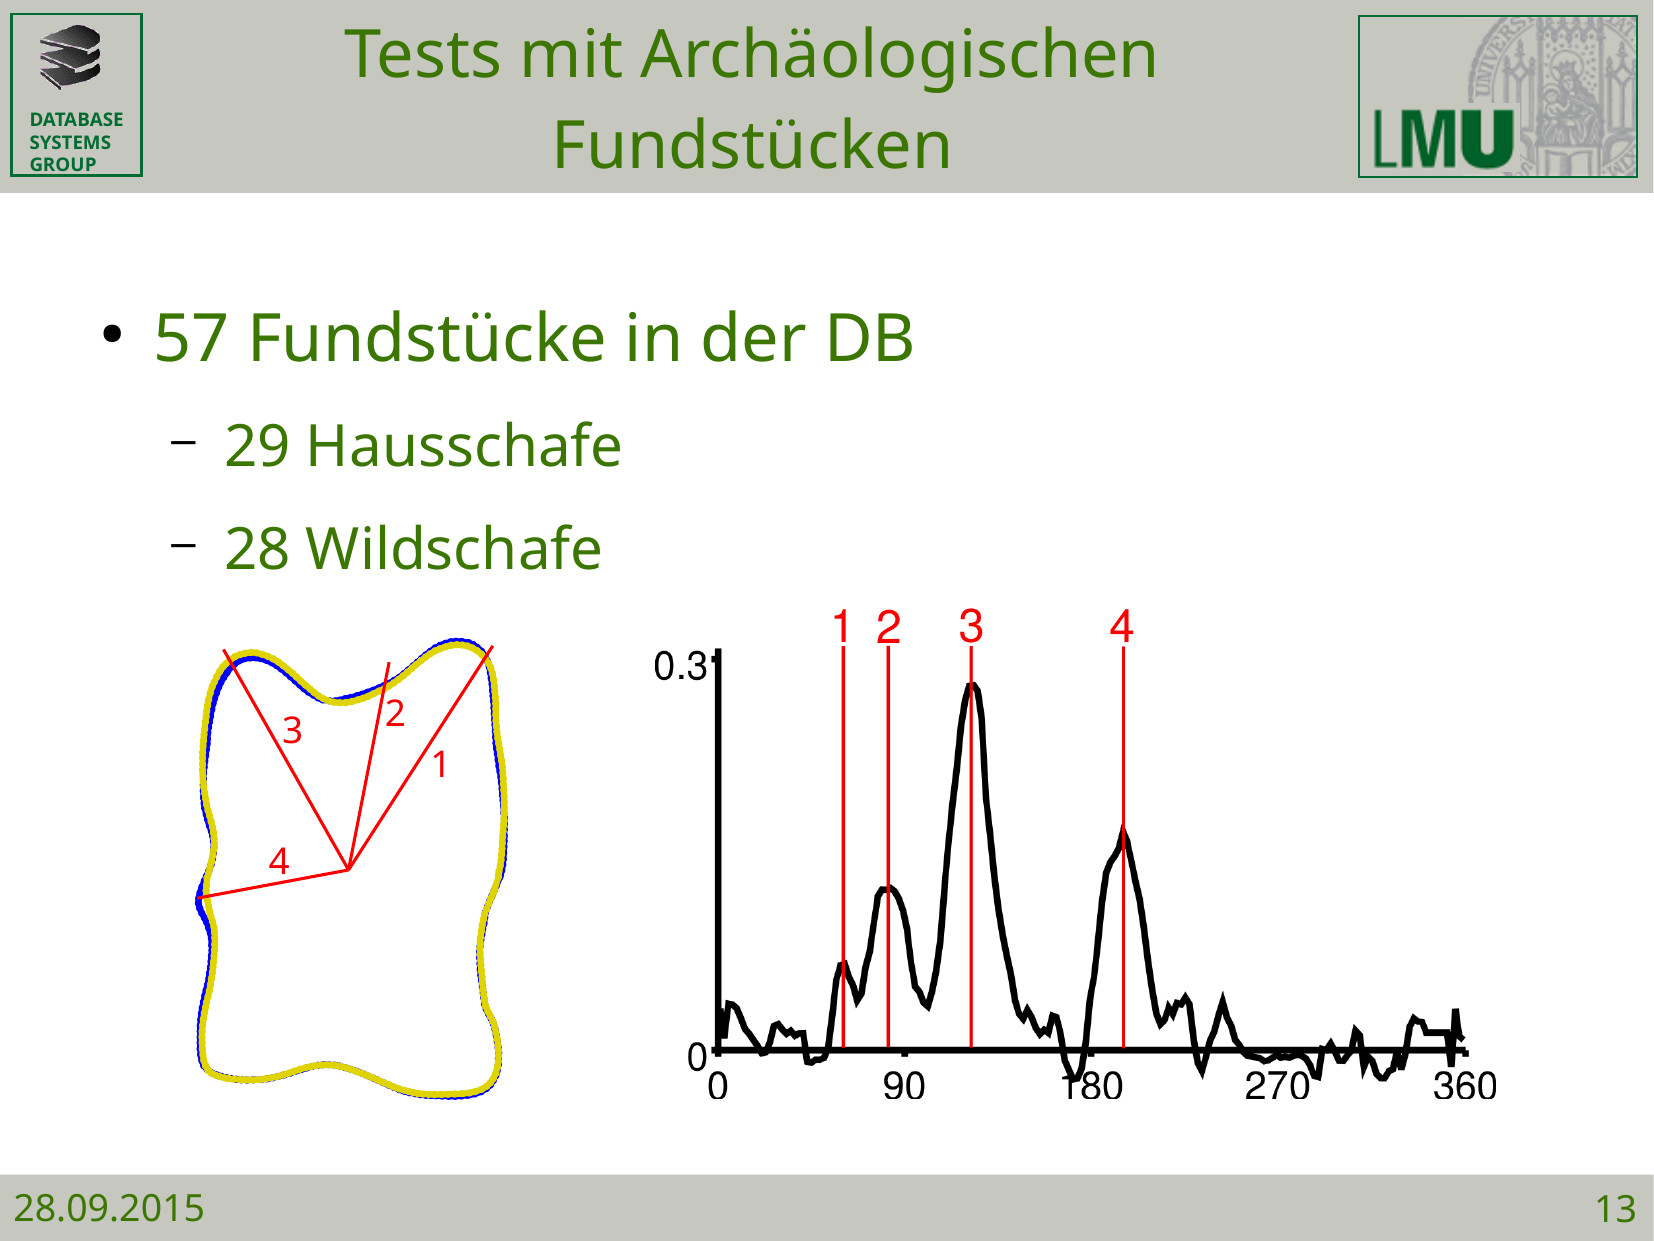

# Tests mit Archäologischen Fundstücken
57 Fundstücke in der DB
29 Hausschafe
28 Wildschafe
28.09.2015
13